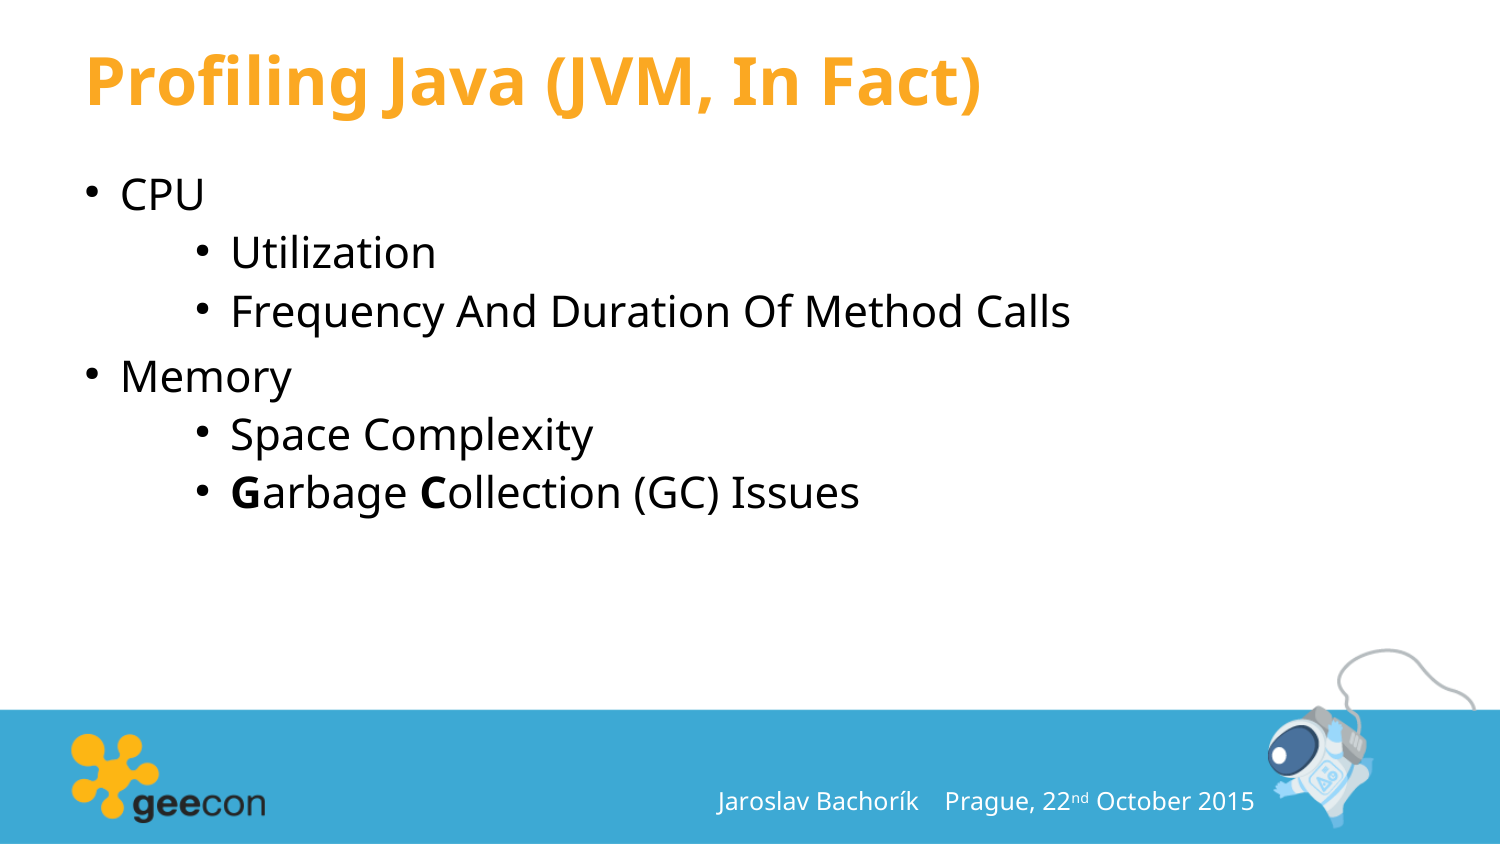

# Profiling Java (JVM, In Fact)
CPU
Utilization
Frequency And Duration Of Method Calls
Memory
Space Complexity
Garbage Collection (GC) Issues
Jaroslav Bachorík Prague, 22nd October 2015